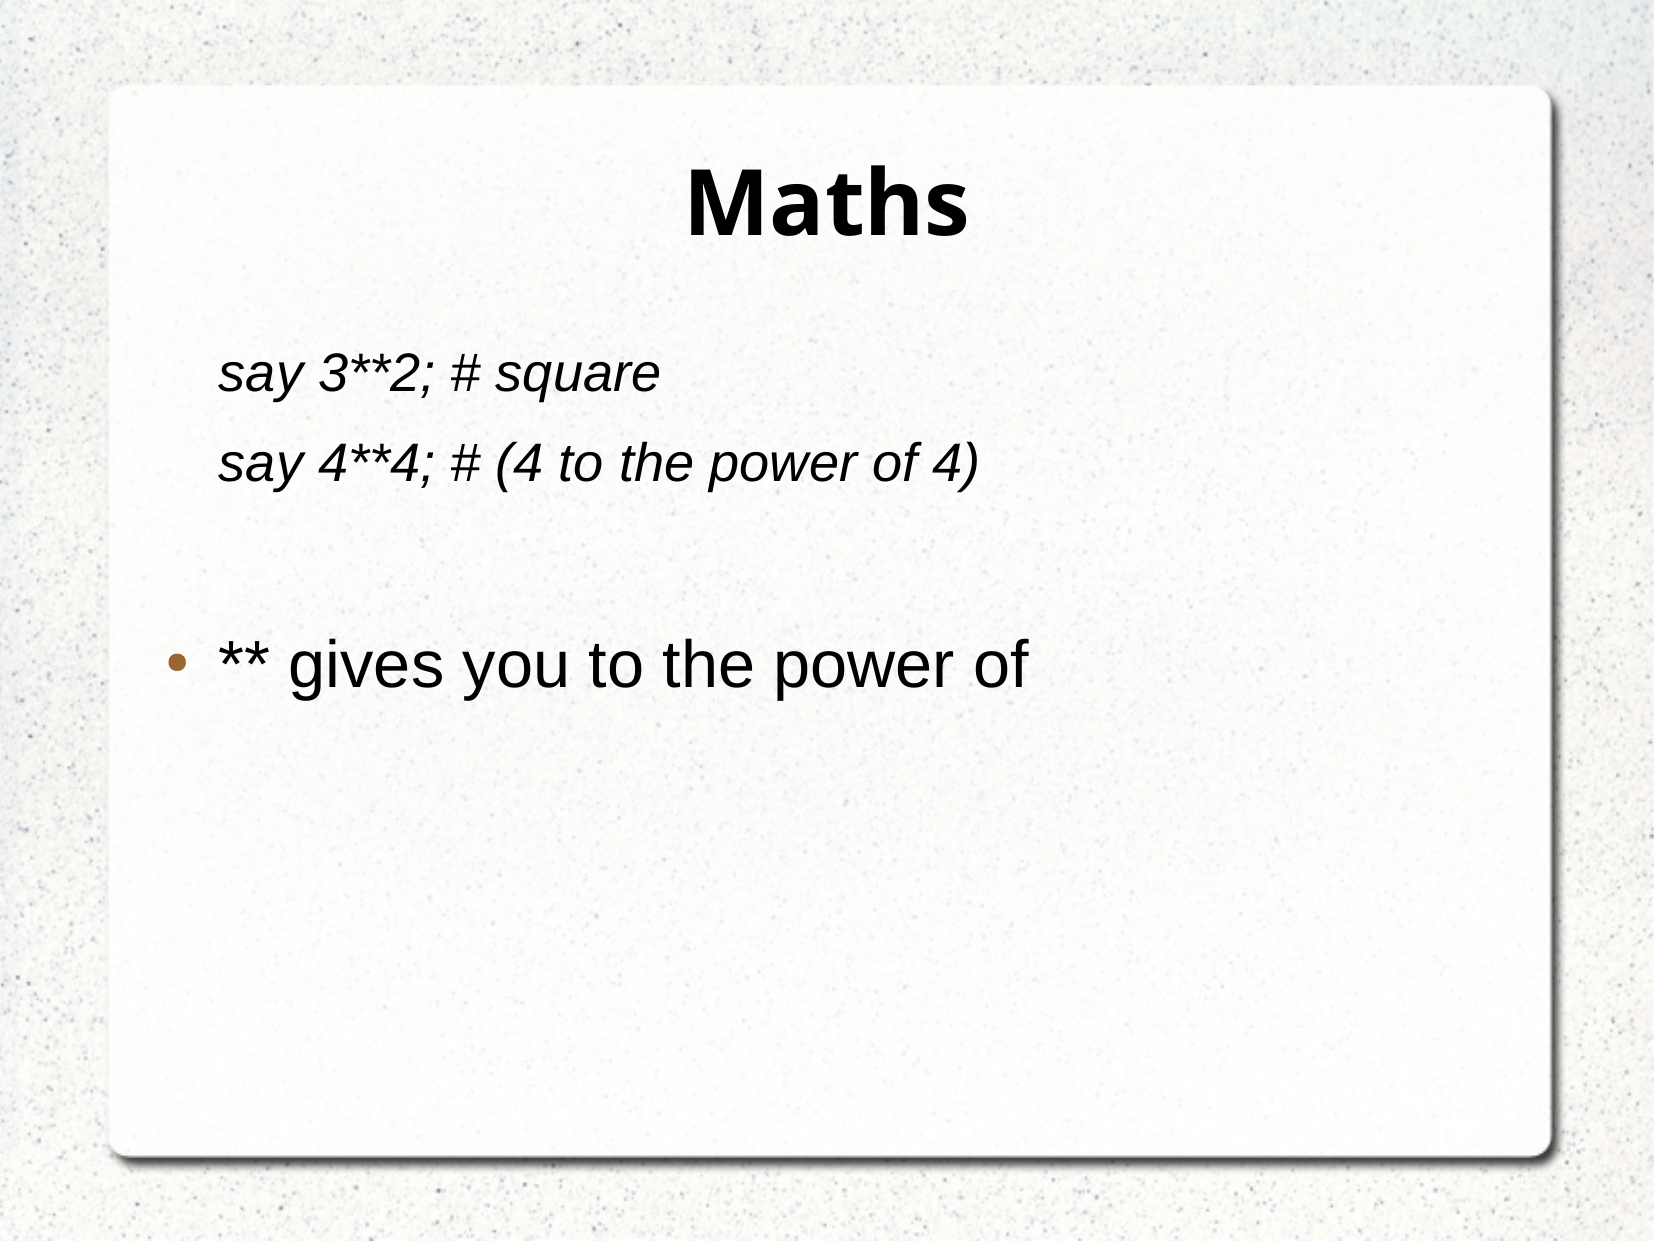

# Maths
say 3**2; # square
say 4**4; # (4 to the power of 4)
** gives you to the power of